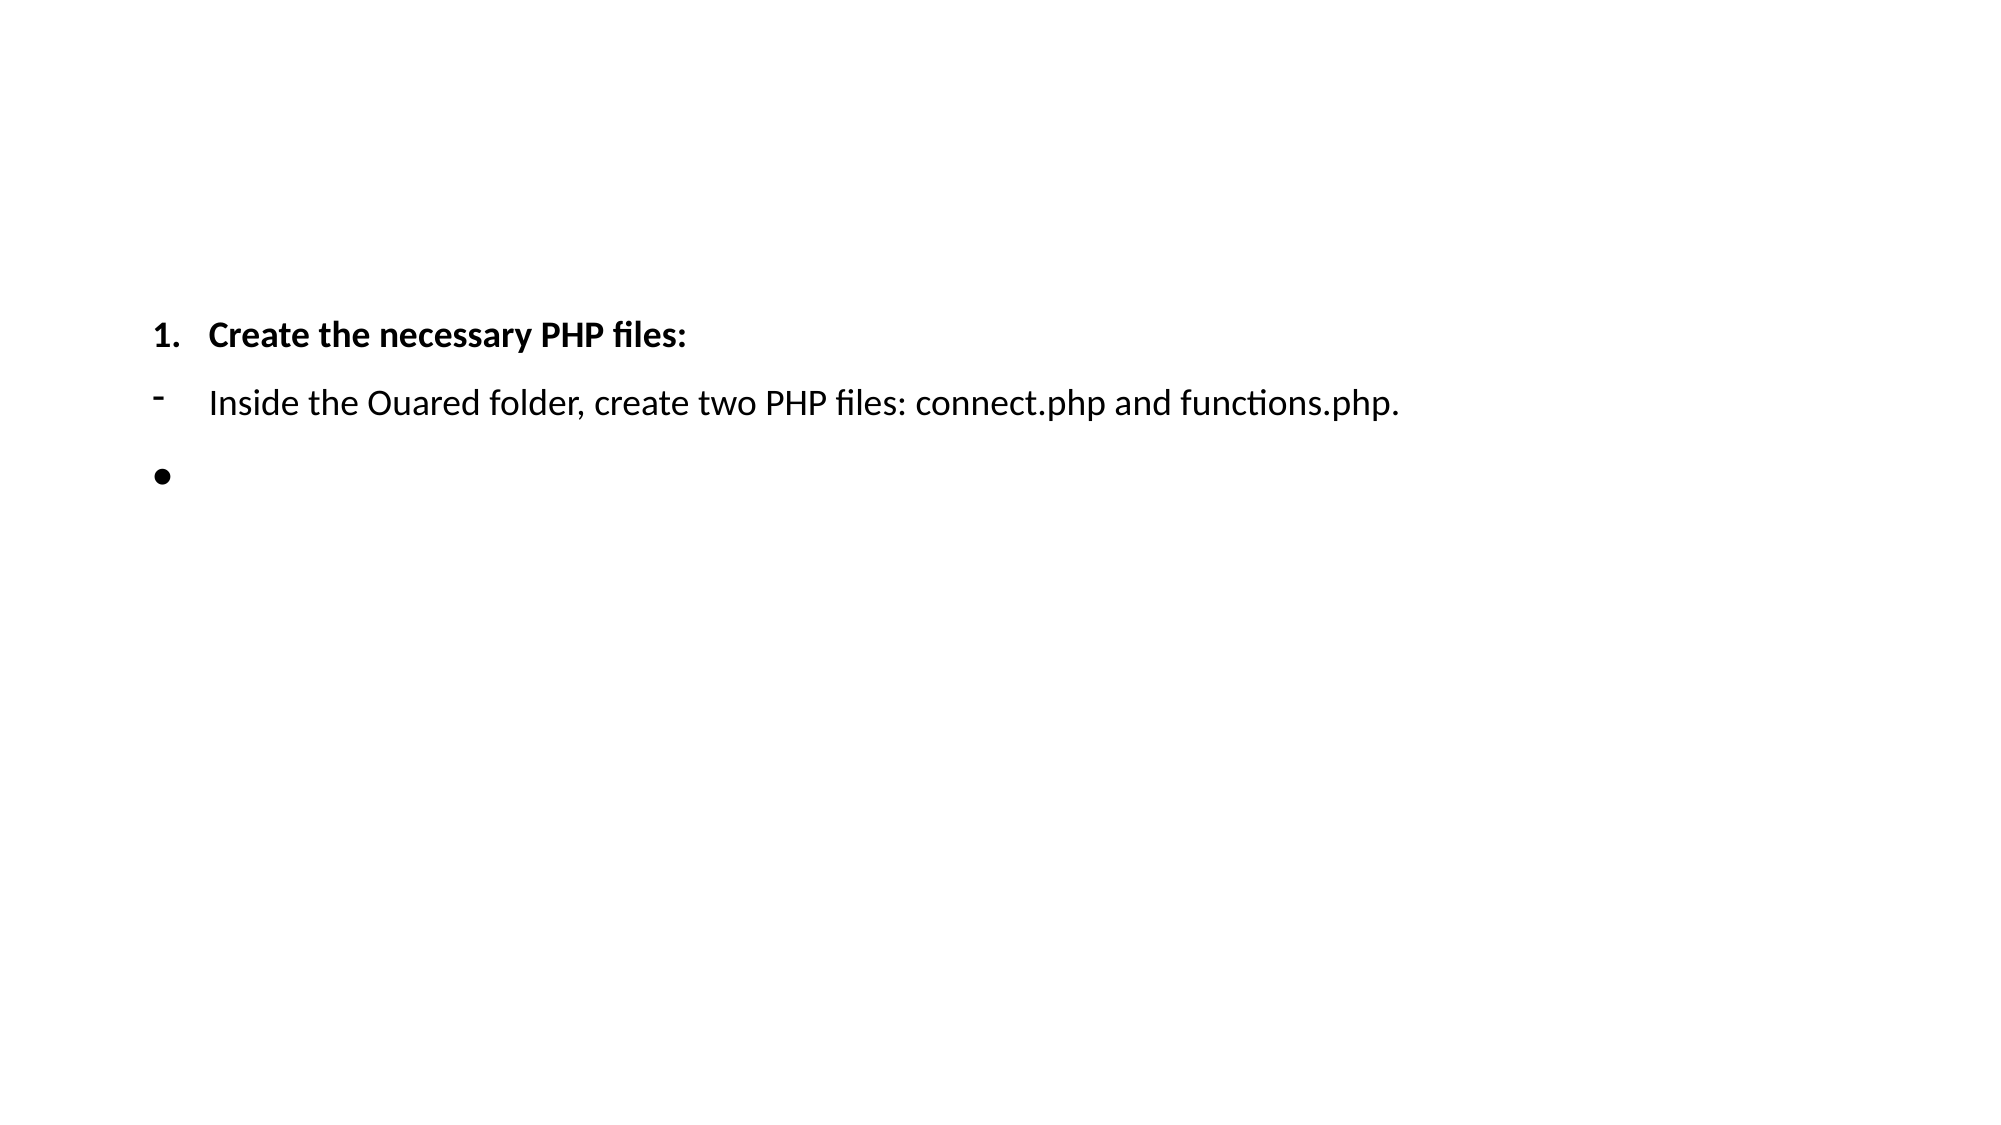

#
Create the necessary PHP files:
Inside the Ouared folder, create two PHP files: connect.php and functions.php.